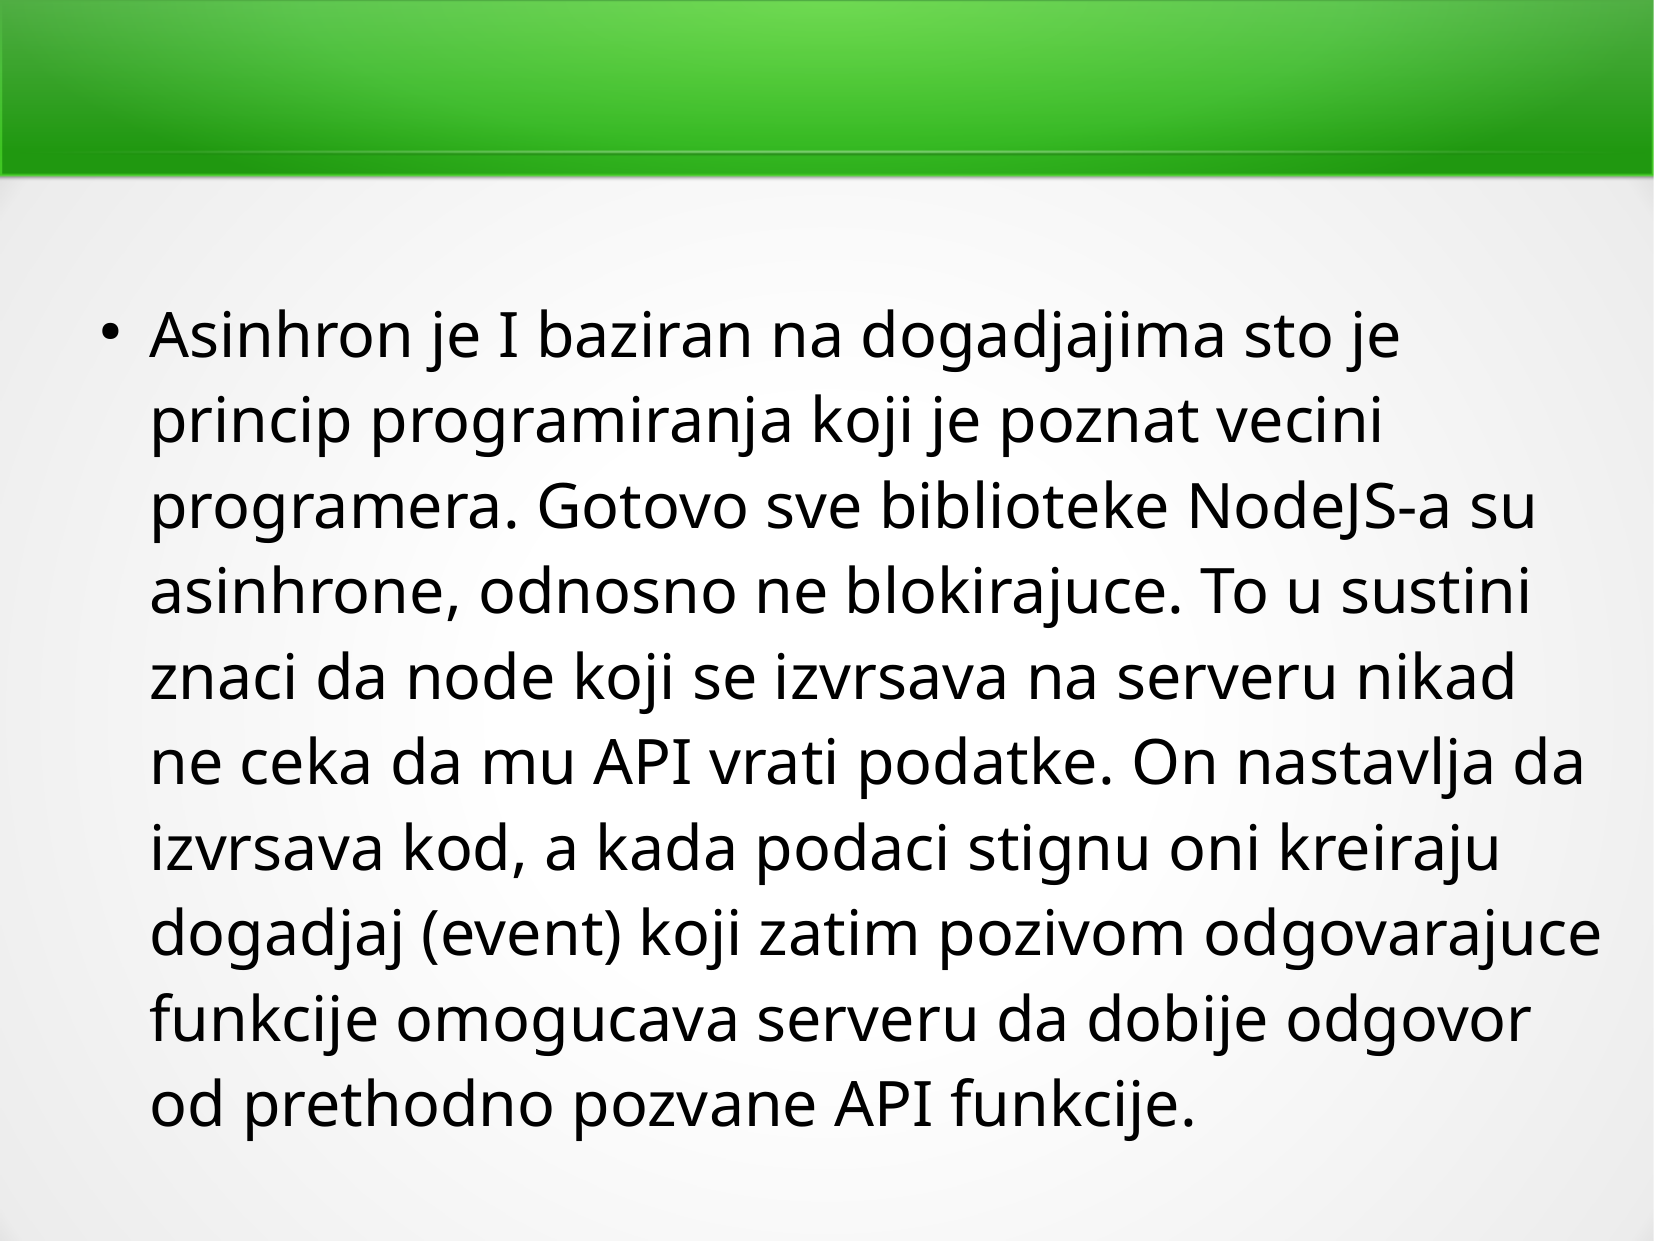

#
Asinhron je I baziran na dogadjajima sto je princip programiranja koji je poznat vecini programera. Gotovo sve biblioteke NodeJS-a su asinhrone, odnosno ne blokirajuce. To u sustini znaci da node koji se izvrsava na serveru nikad ne ceka da mu API vrati podatke. On nastavlja da izvrsava kod, a kada podaci stignu oni kreiraju dogadjaj (event) koji zatim pozivom odgovarajuce funkcije omogucava serveru da dobije odgovor od prethodno pozvane API funkcije.